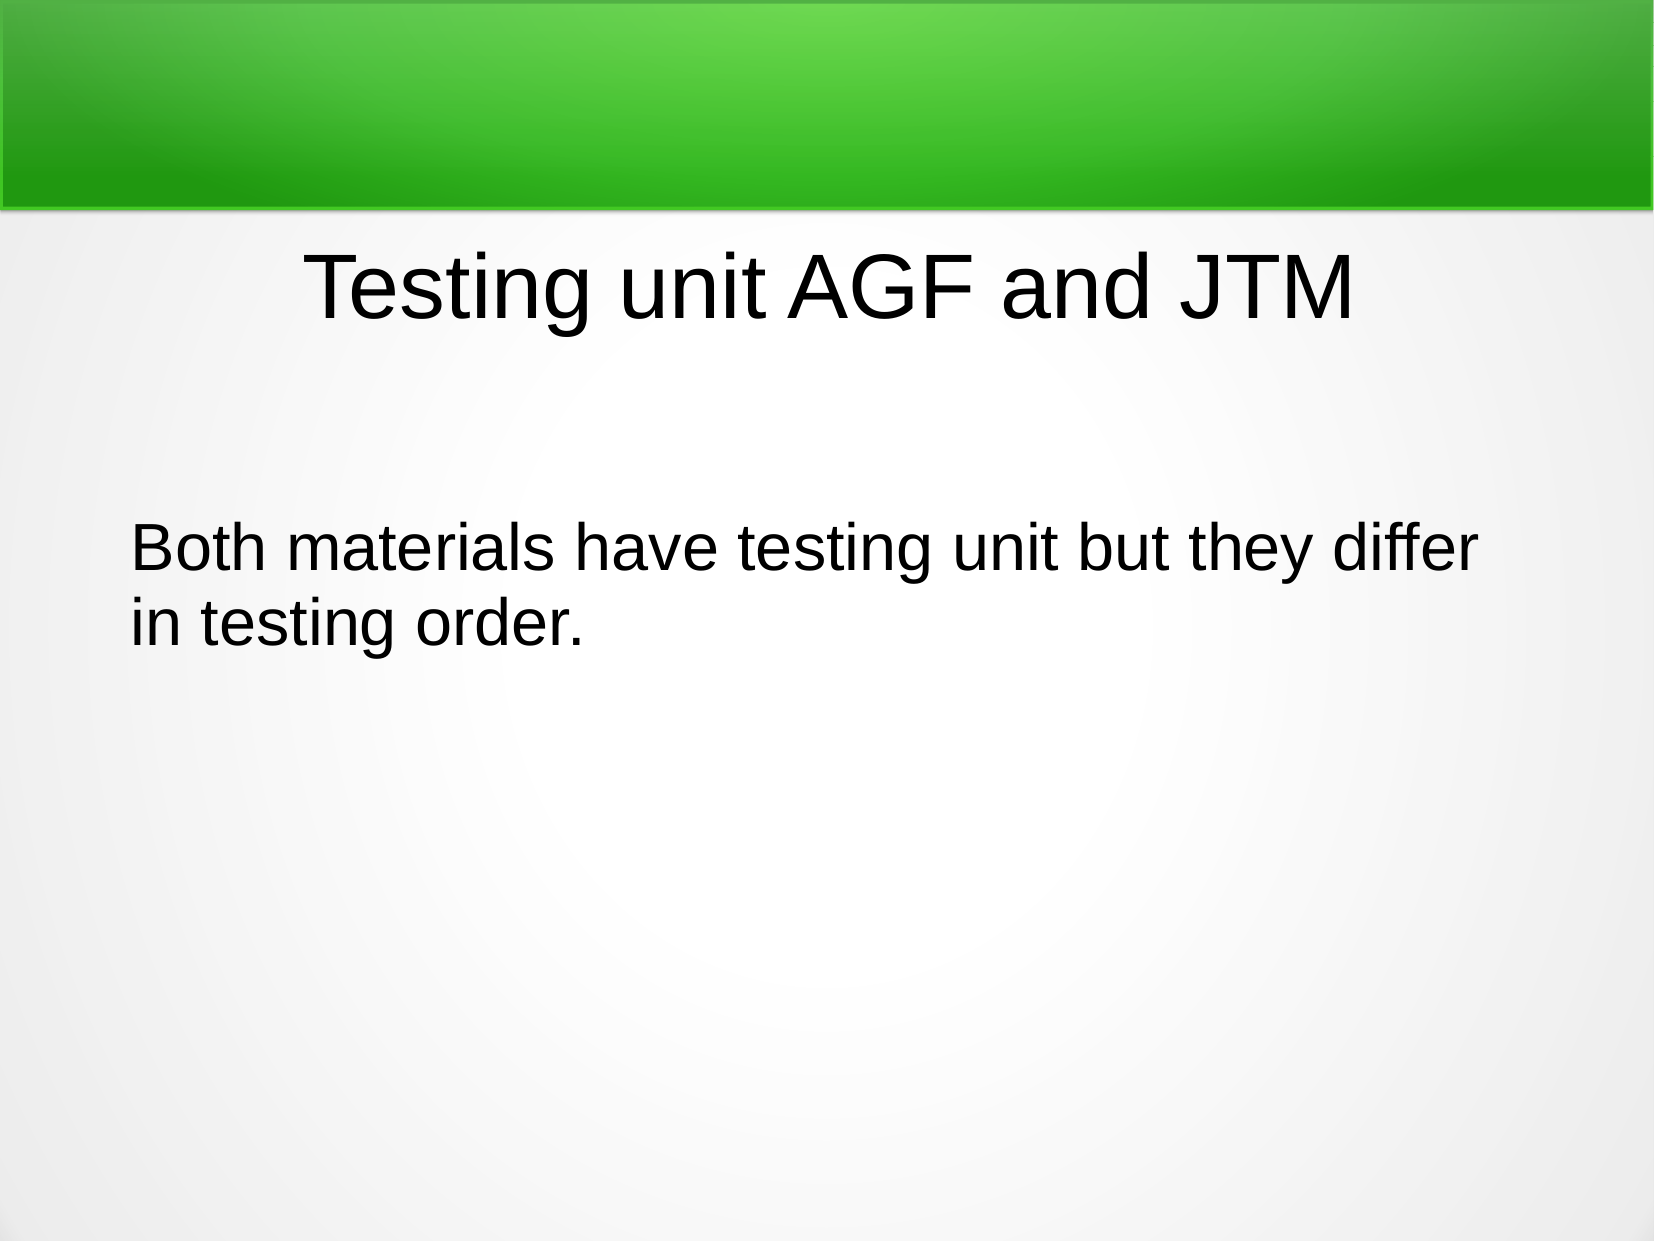

# Testing unit AGF and JTM
Both materials have testing unit but they differ in testing order.